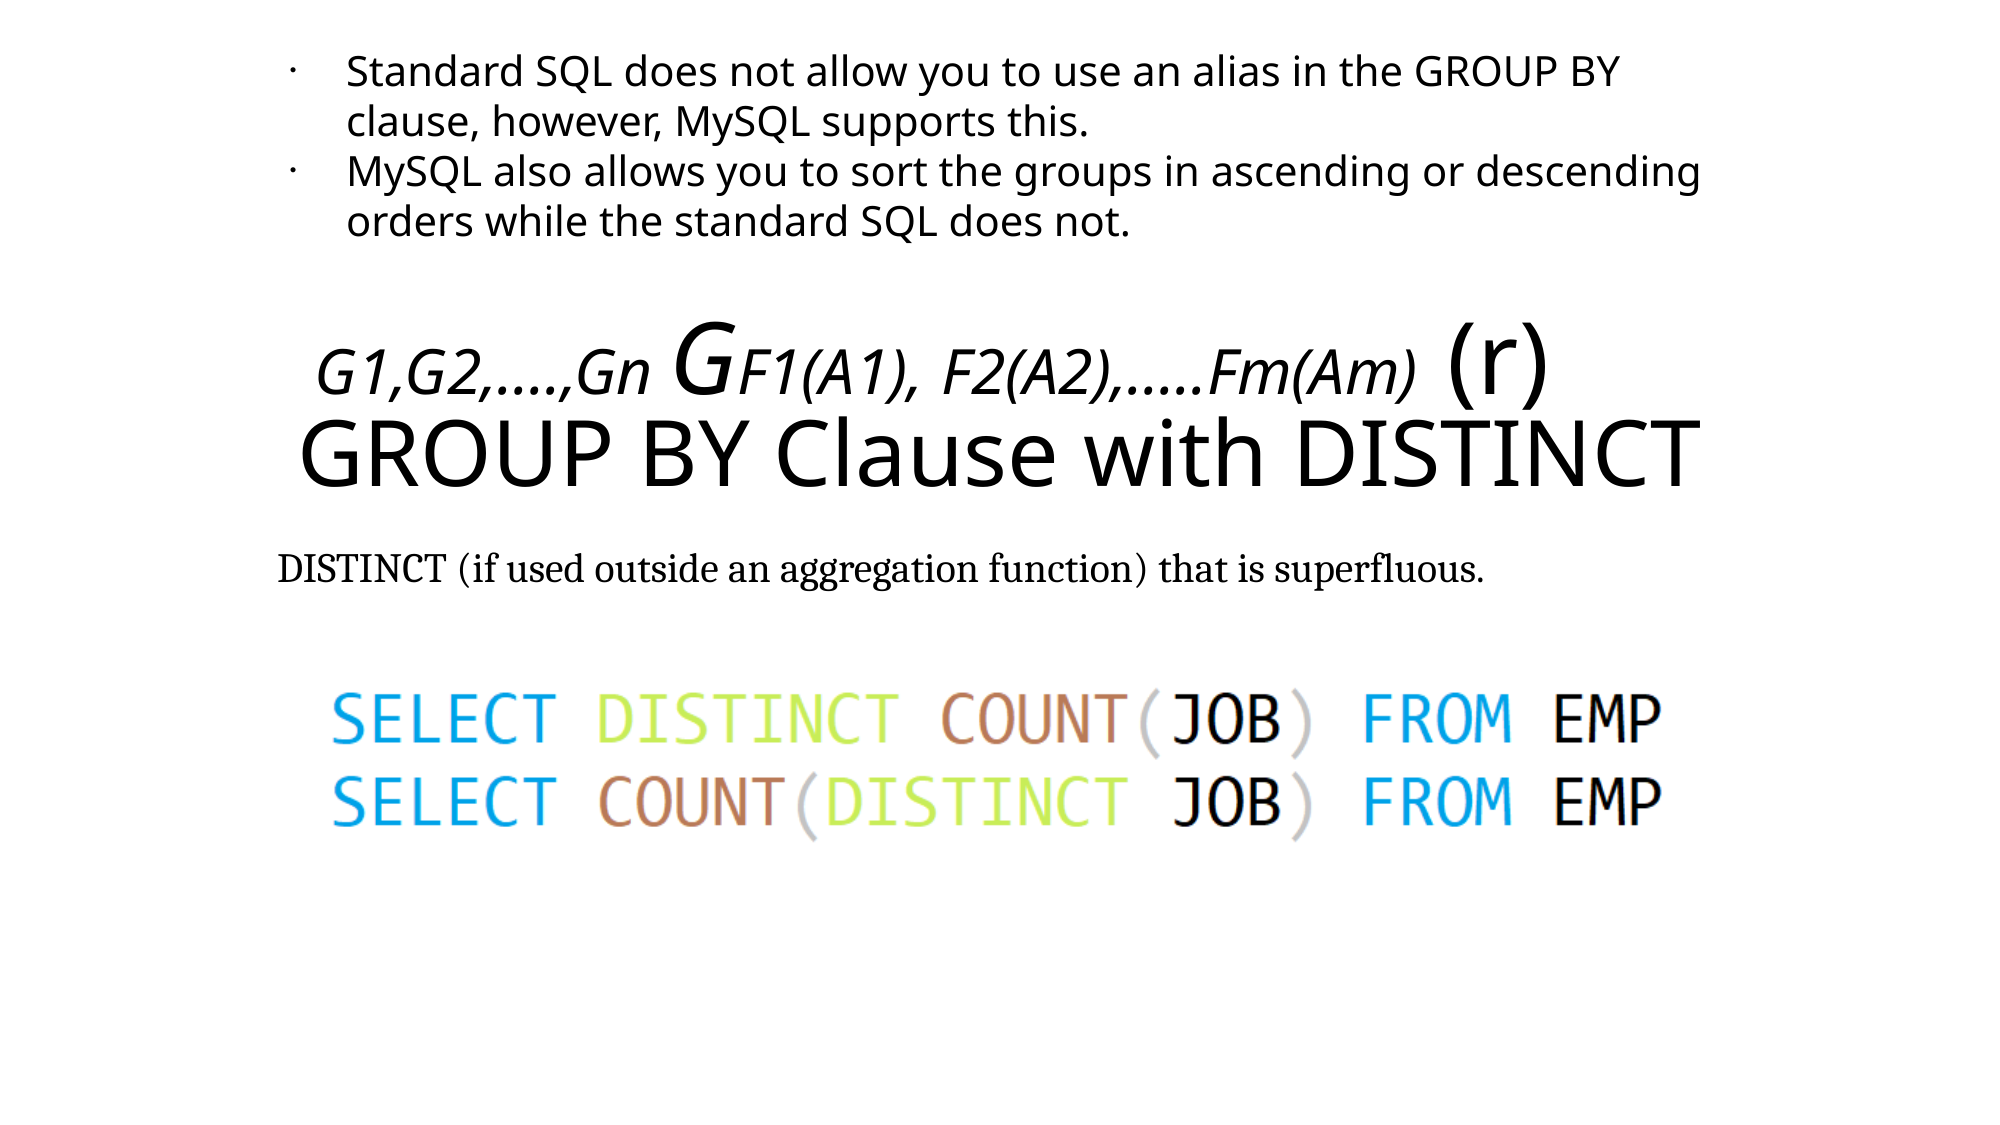

Standard SQL does not allow you to use an alias in the GROUP BY clause, however, MySQL supports this.
MySQL also allows you to sort the groups in ascending or descending orders while the standard SQL does not.
G1,G2,….,Gn GF1(A1), F2(A2),…..Fm(Am) (r)
GROUP BY Clause with DISTINCT
DISTINCT (if used outside an aggregation function) that is superfluous.